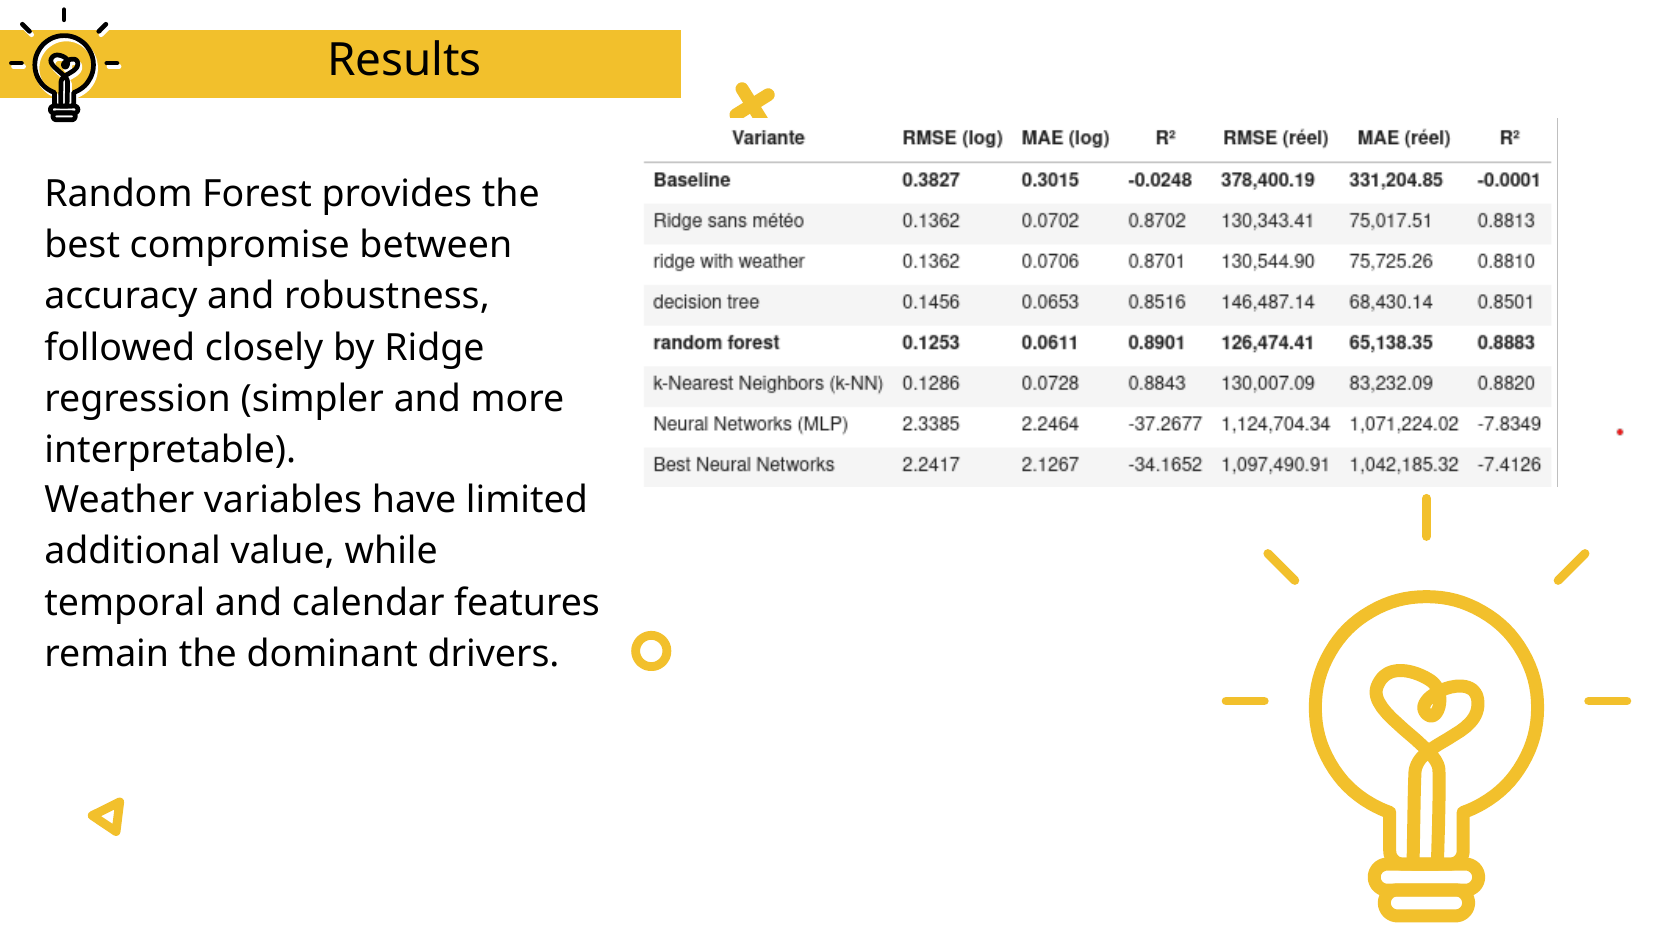

Results
Random Forest provides the best compromise between accuracy and robustness, followed closely by Ridge regression (simpler and more interpretable).
Weather variables have limited additional value, while temporal and calendar features remain the dominant drivers.